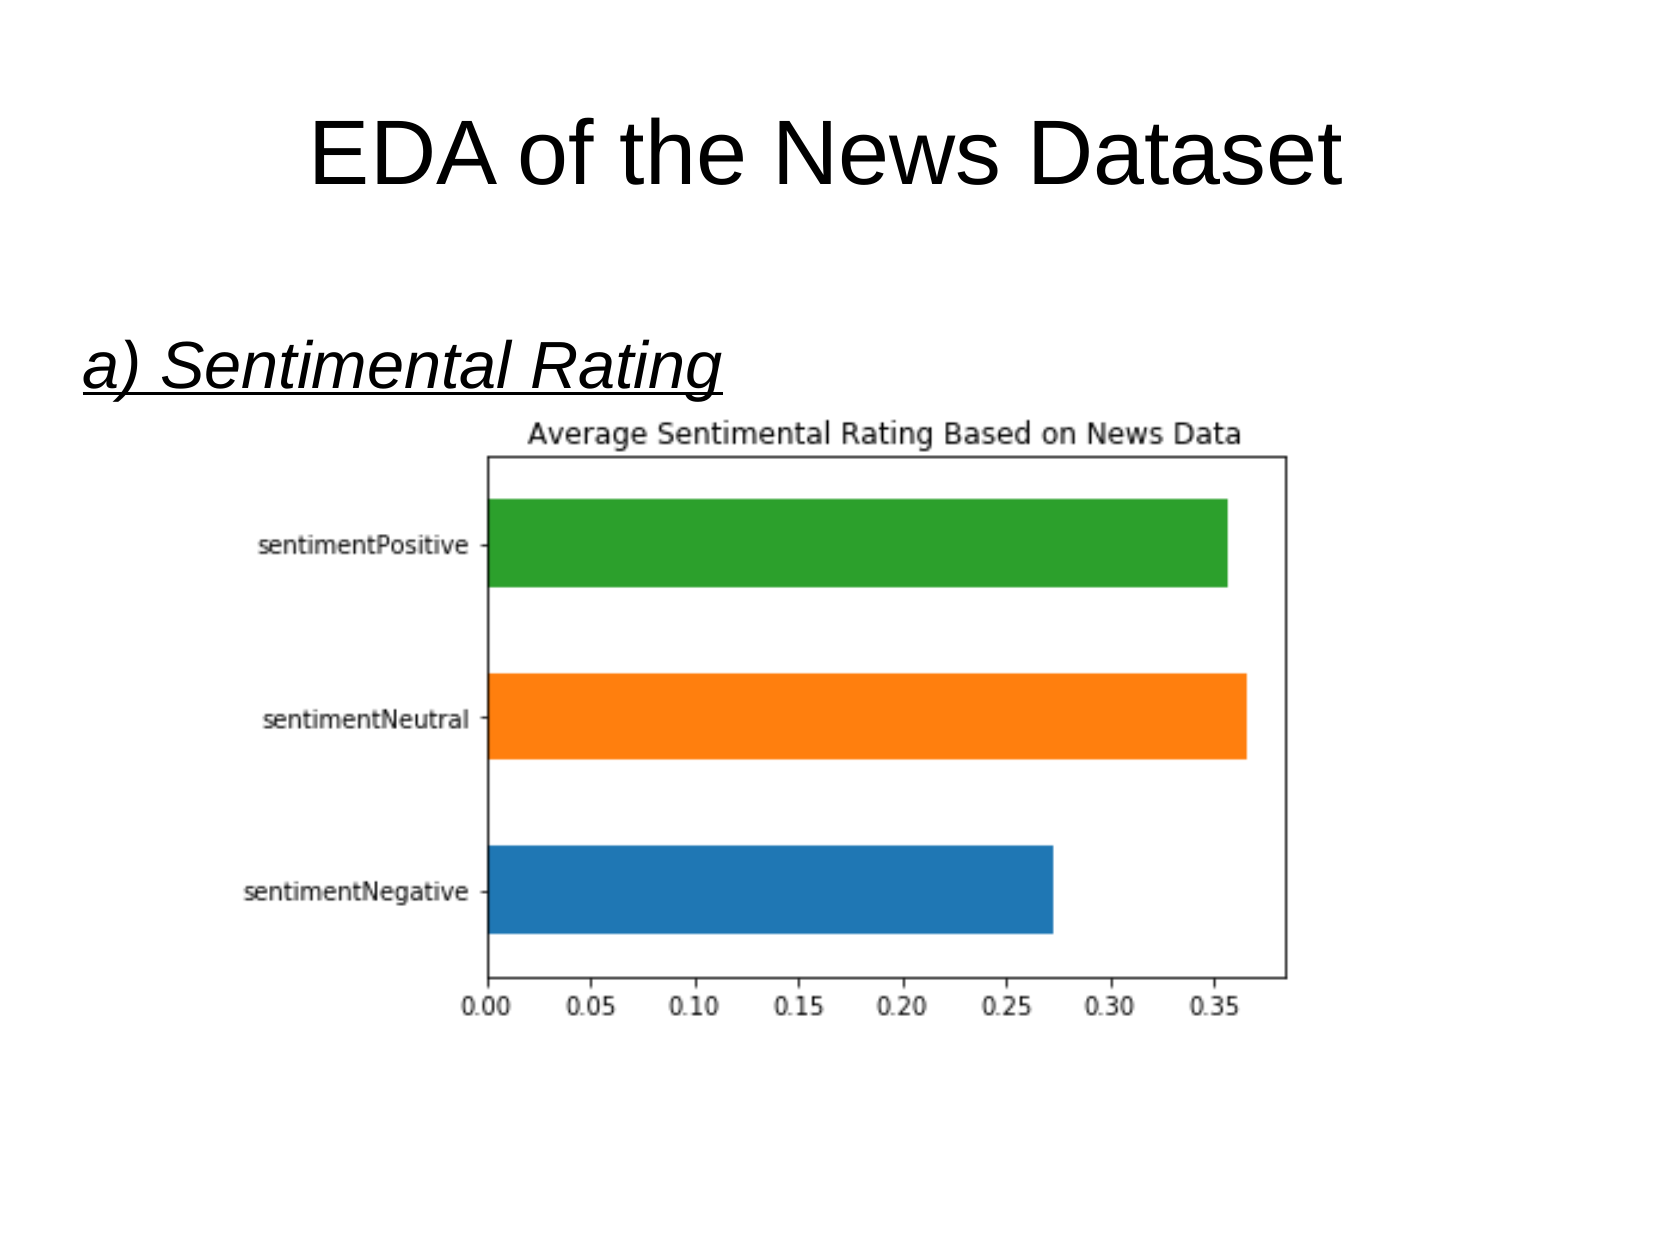

# EDA of the News Dataset
a) Sentimental Rating